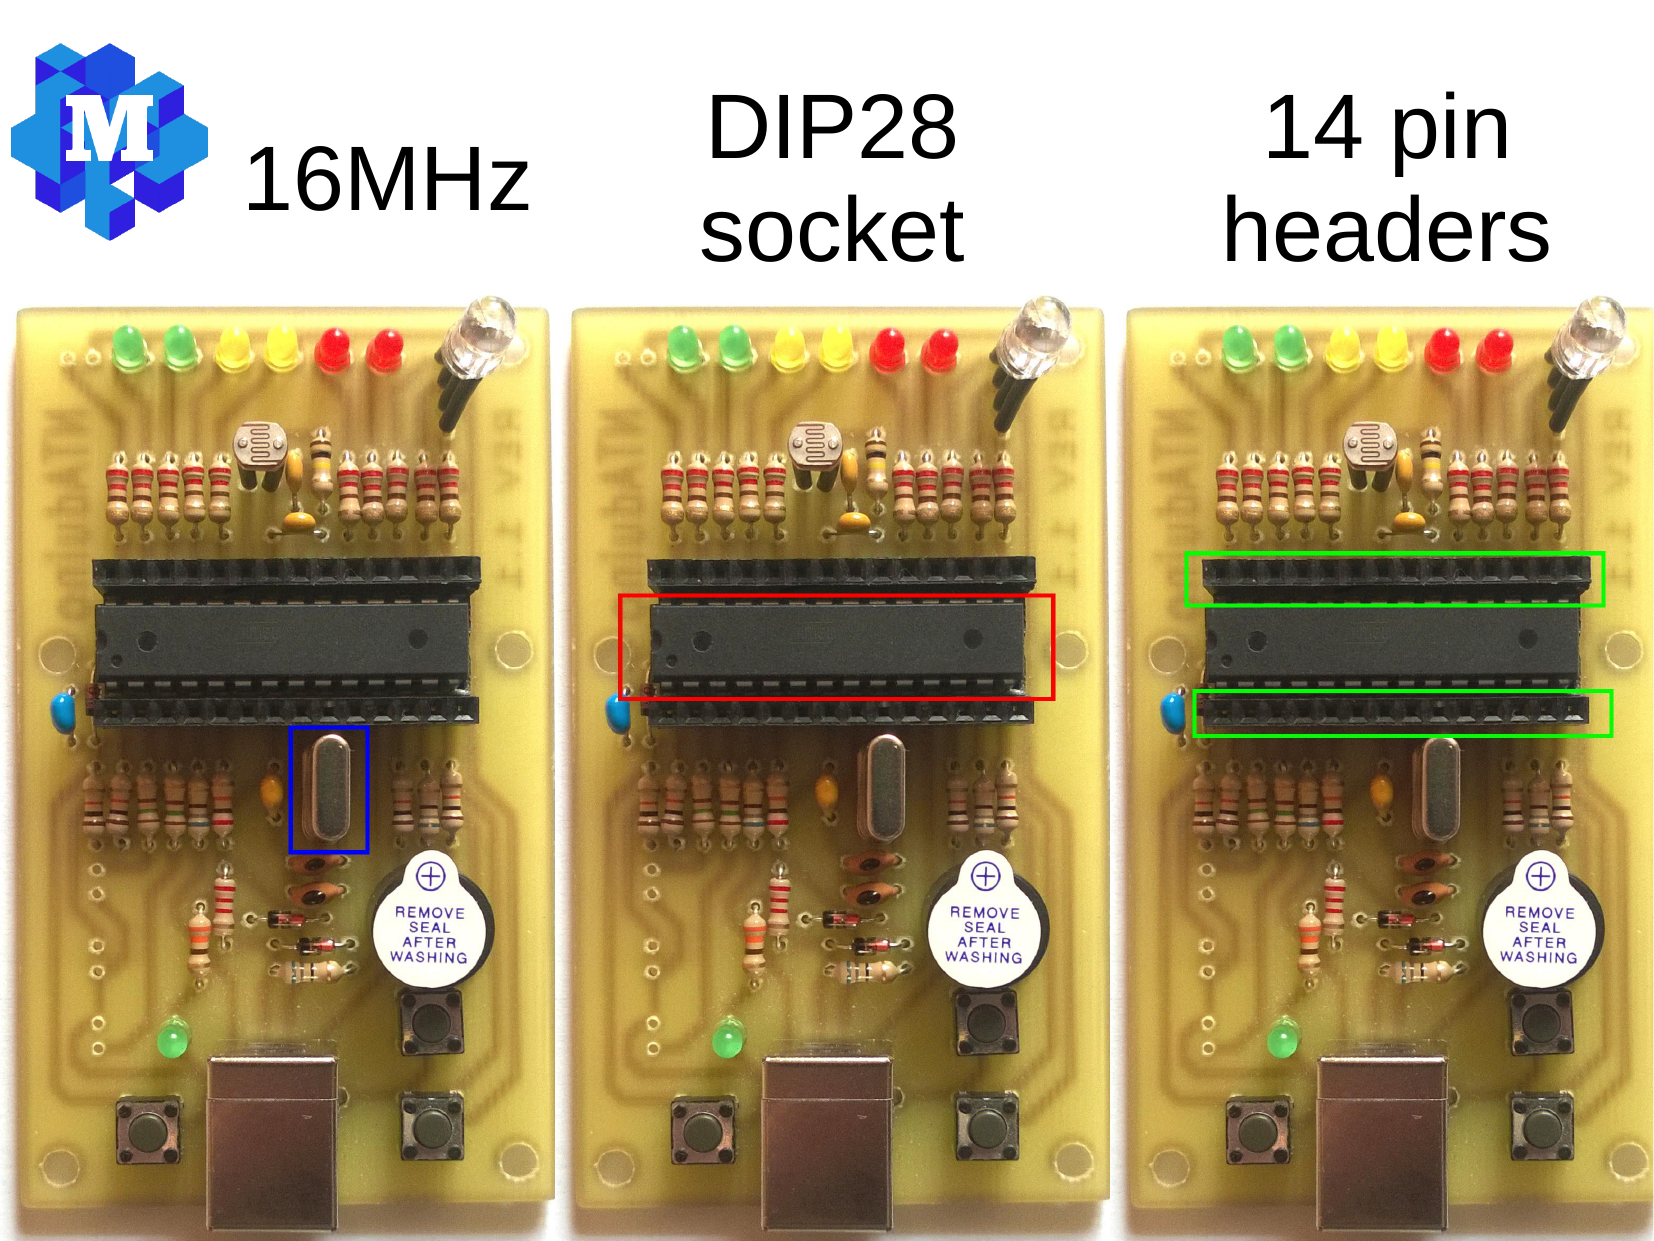

# 16MHz
DIP28 socket
14 pin headers